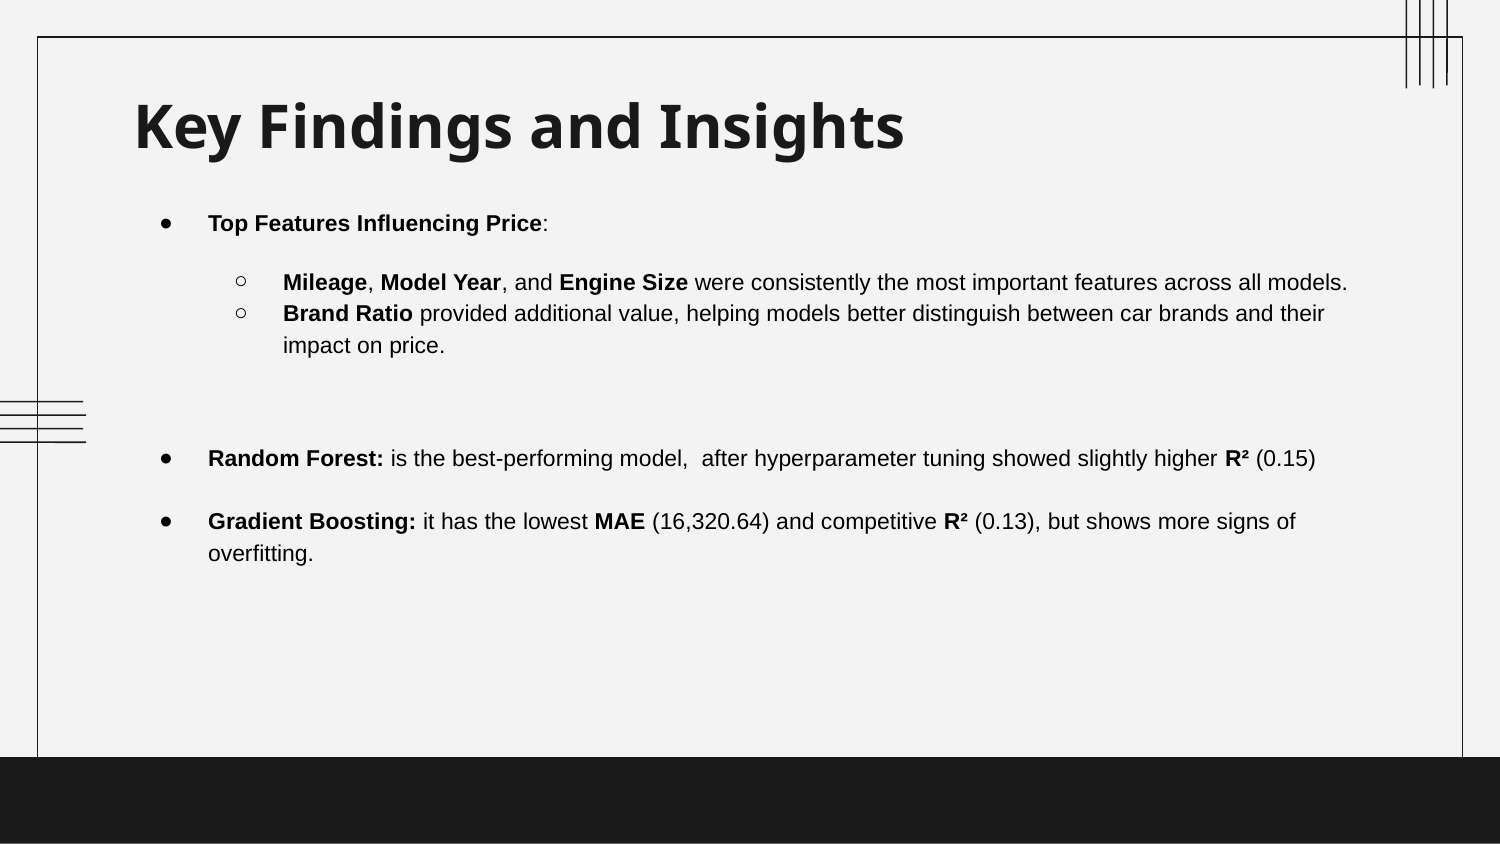

Key Findings and Insights
# Top Features Influencing Price:
Mileage, Model Year, and Engine Size were consistently the most important features across all models.
Brand Ratio provided additional value, helping models better distinguish between car brands and their impact on price.
Random Forest: is the best-performing model, after hyperparameter tuning showed slightly higher R² (0.15)
Gradient Boosting: it has the lowest MAE (16,320.64) and competitive R² (0.13), but shows more signs of overfitting.